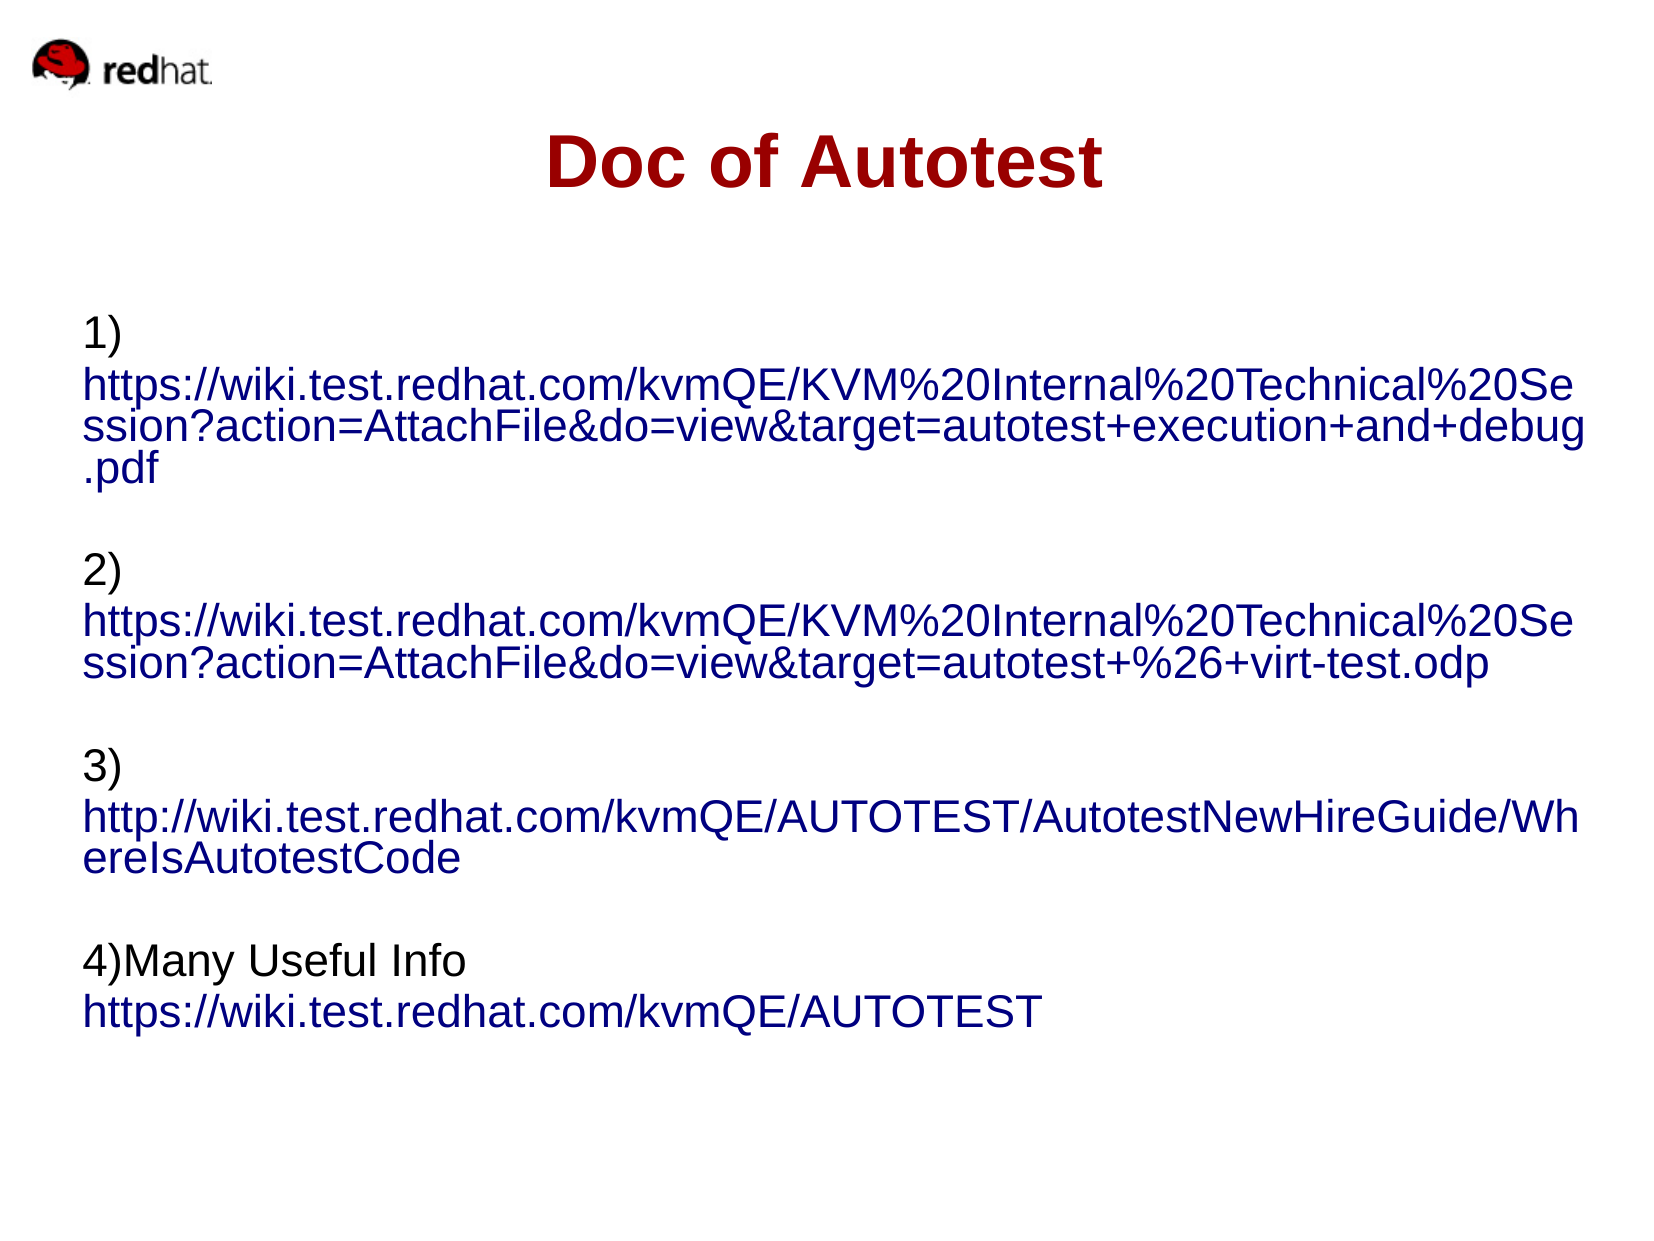

Doc of Autotest
1) https://wiki.test.redhat.com/kvmQE/KVM%20Internal%20Technical%20Session?action=AttachFile&do=view&target=autotest+execution+and+debug.pdf
2) https://wiki.test.redhat.com/kvmQE/KVM%20Internal%20Technical%20Session?action=AttachFile&do=view&target=autotest+%26+virt-test.odp
3)http://wiki.test.redhat.com/kvmQE/AUTOTEST/AutotestNewHireGuide/WhereIsAutotestCode
4)Many Useful Info
https://wiki.test.redhat.com/kvmQE/AUTOTEST